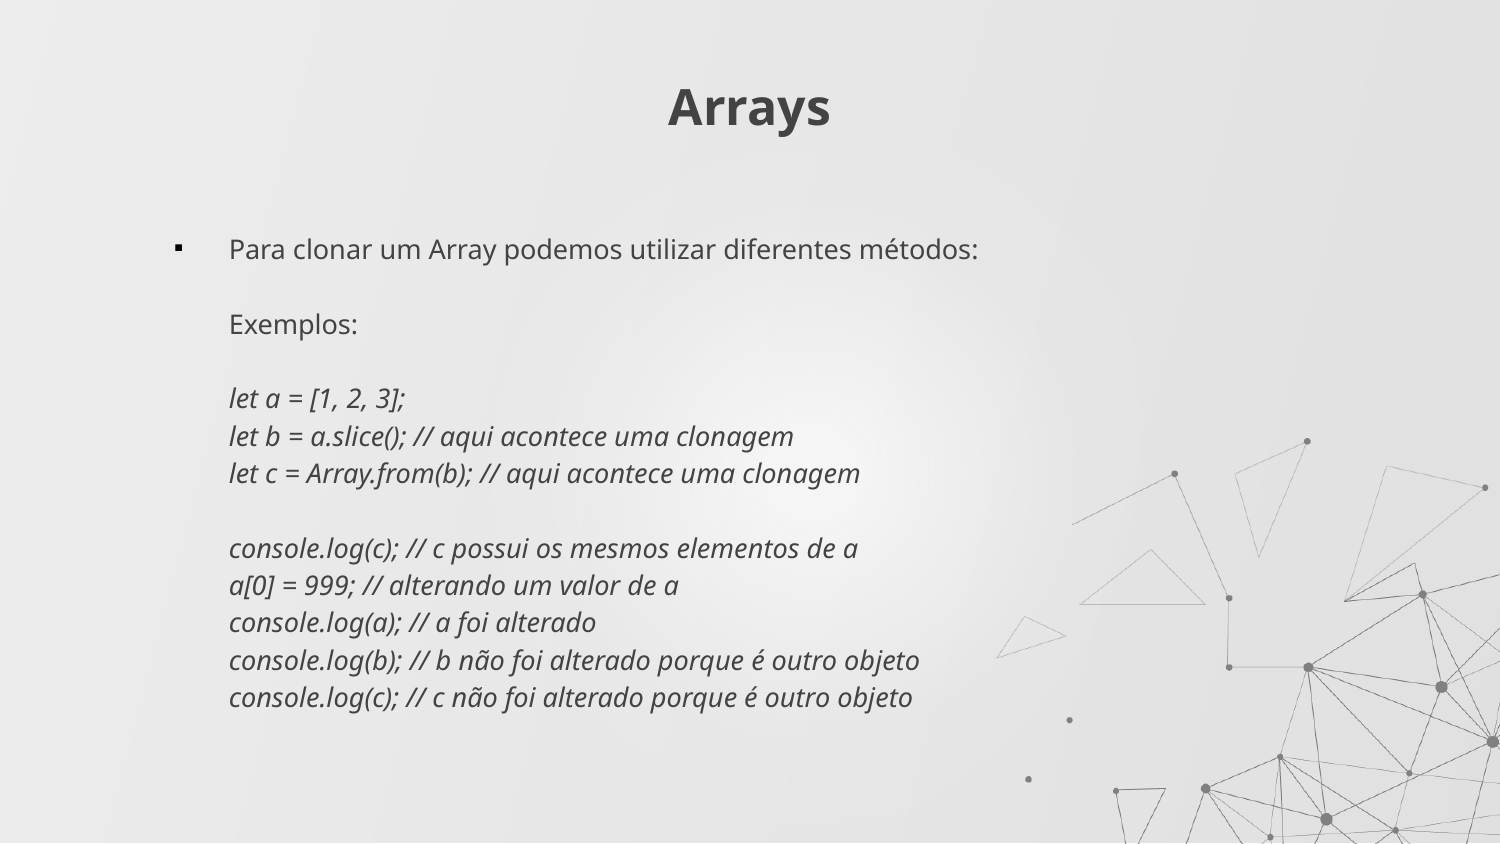

Arrays
# Para clonar um Array podemos utilizar diferentes métodos:
Exemplos:
let a = [1, 2, 3];
let b = a.slice(); // aqui acontece uma clonagem
let c = Array.from(b); // aqui acontece uma clonagem
console.log(c); // c possui os mesmos elementos de a
a[0] = 999; // alterando um valor de a
console.log(a); // a foi alterado
console.log(b); // b não foi alterado porque é outro objeto
console.log(c); // c não foi alterado porque é outro objeto